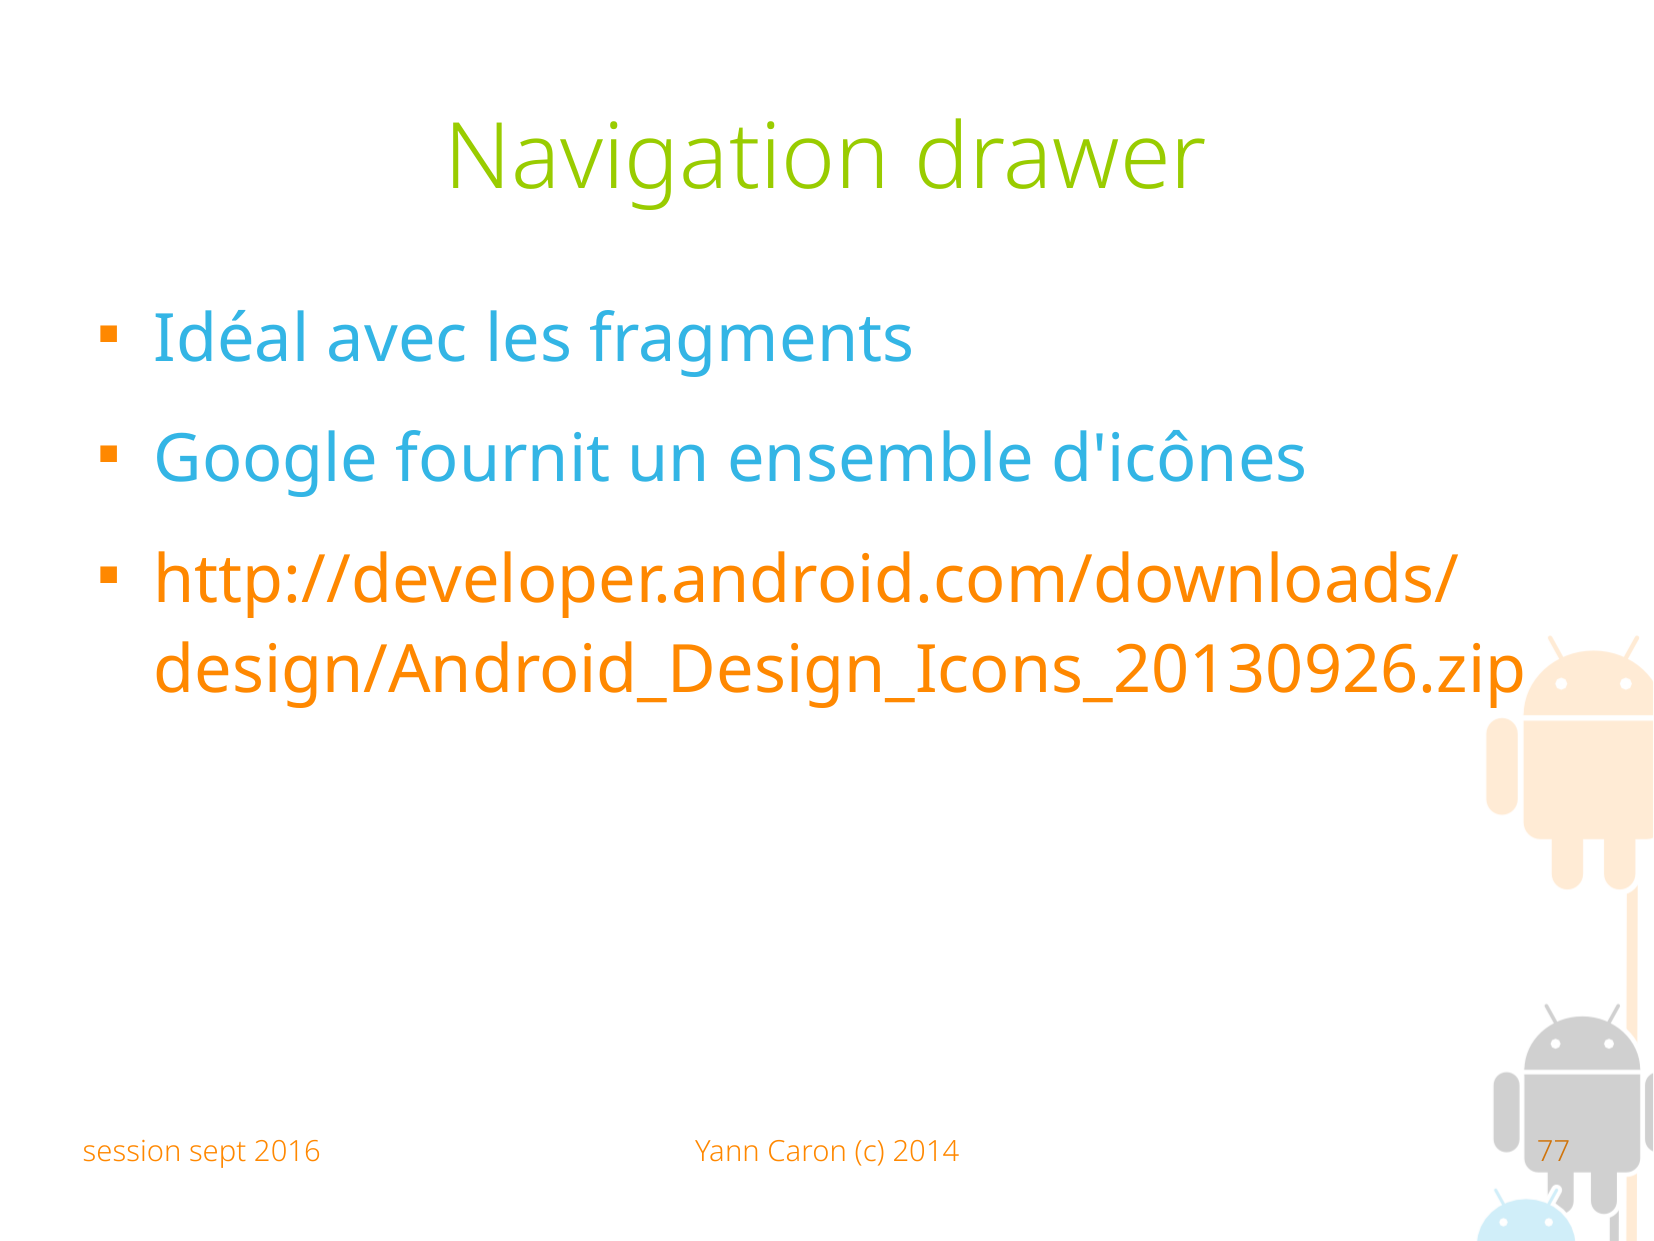

# Navigation drawer
Idéal avec les fragments
Google fournit un ensemble d'icônes
http://developer.android.com/downloads/design/Android_Design_Icons_20130926.zip
session sept 2016
Yann Caron (c) 2014
77